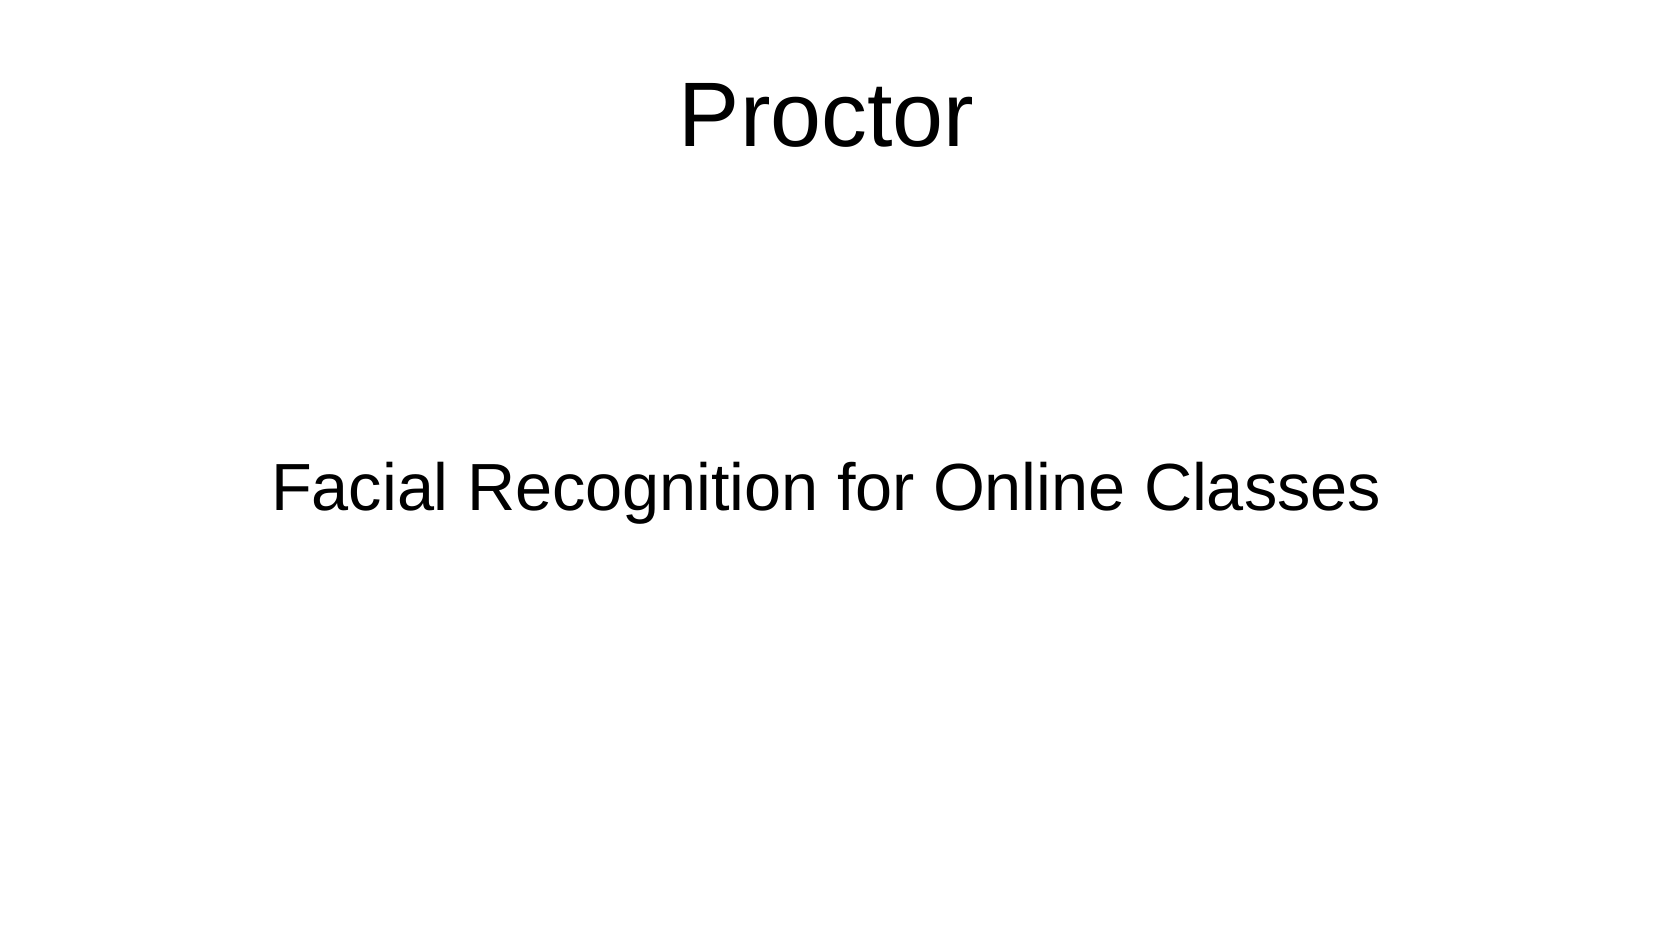

# Proctor
Facial Recognition for Online Classes